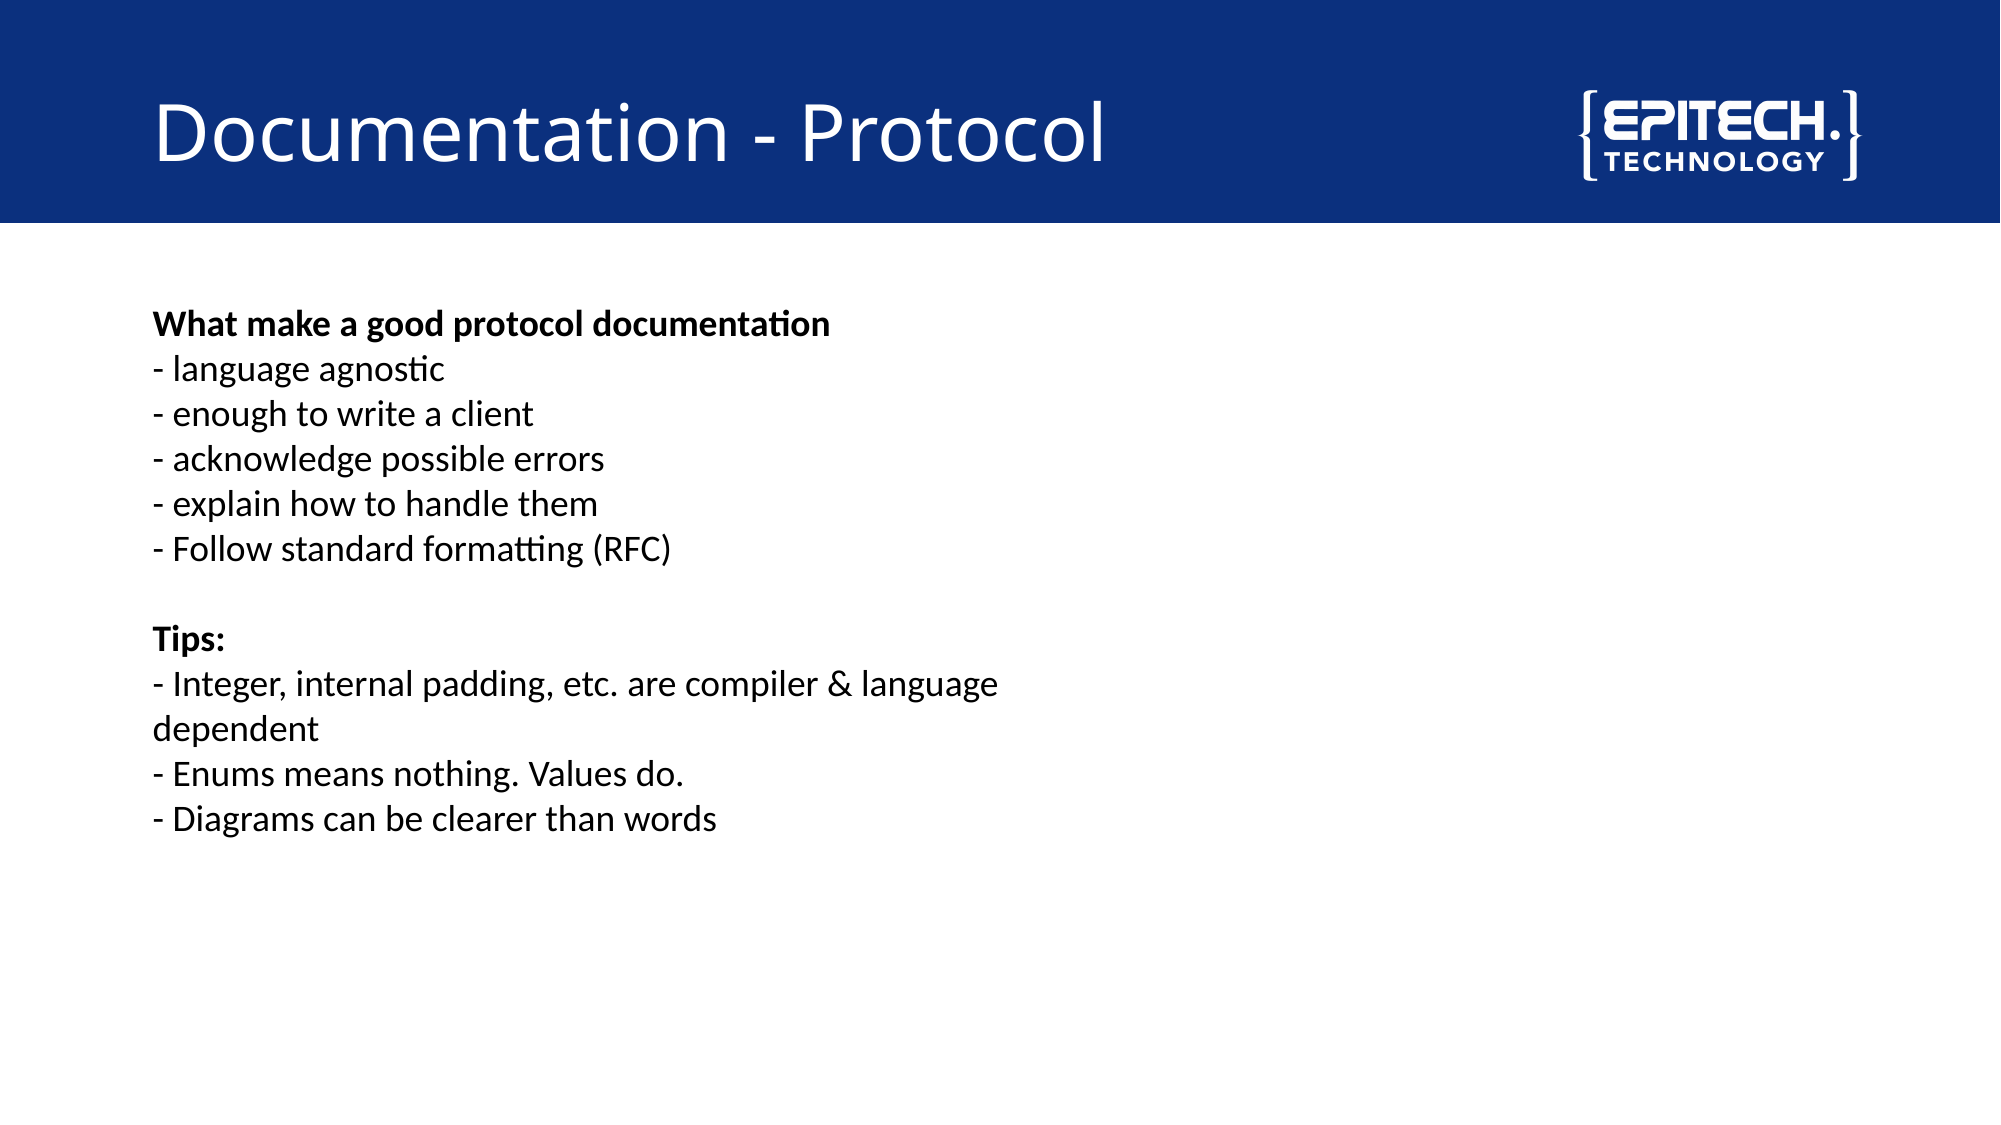

# Documentation - Protocol
What make a good protocol documentation
- language agnostic
- enough to write a client
- acknowledge possible errors
- explain how to handle them
- Follow standard formatting (RFC)
Tips:
- Integer, internal padding, etc. are compiler & language dependent
- Enums means nothing. Values do.
- Diagrams can be clearer than words